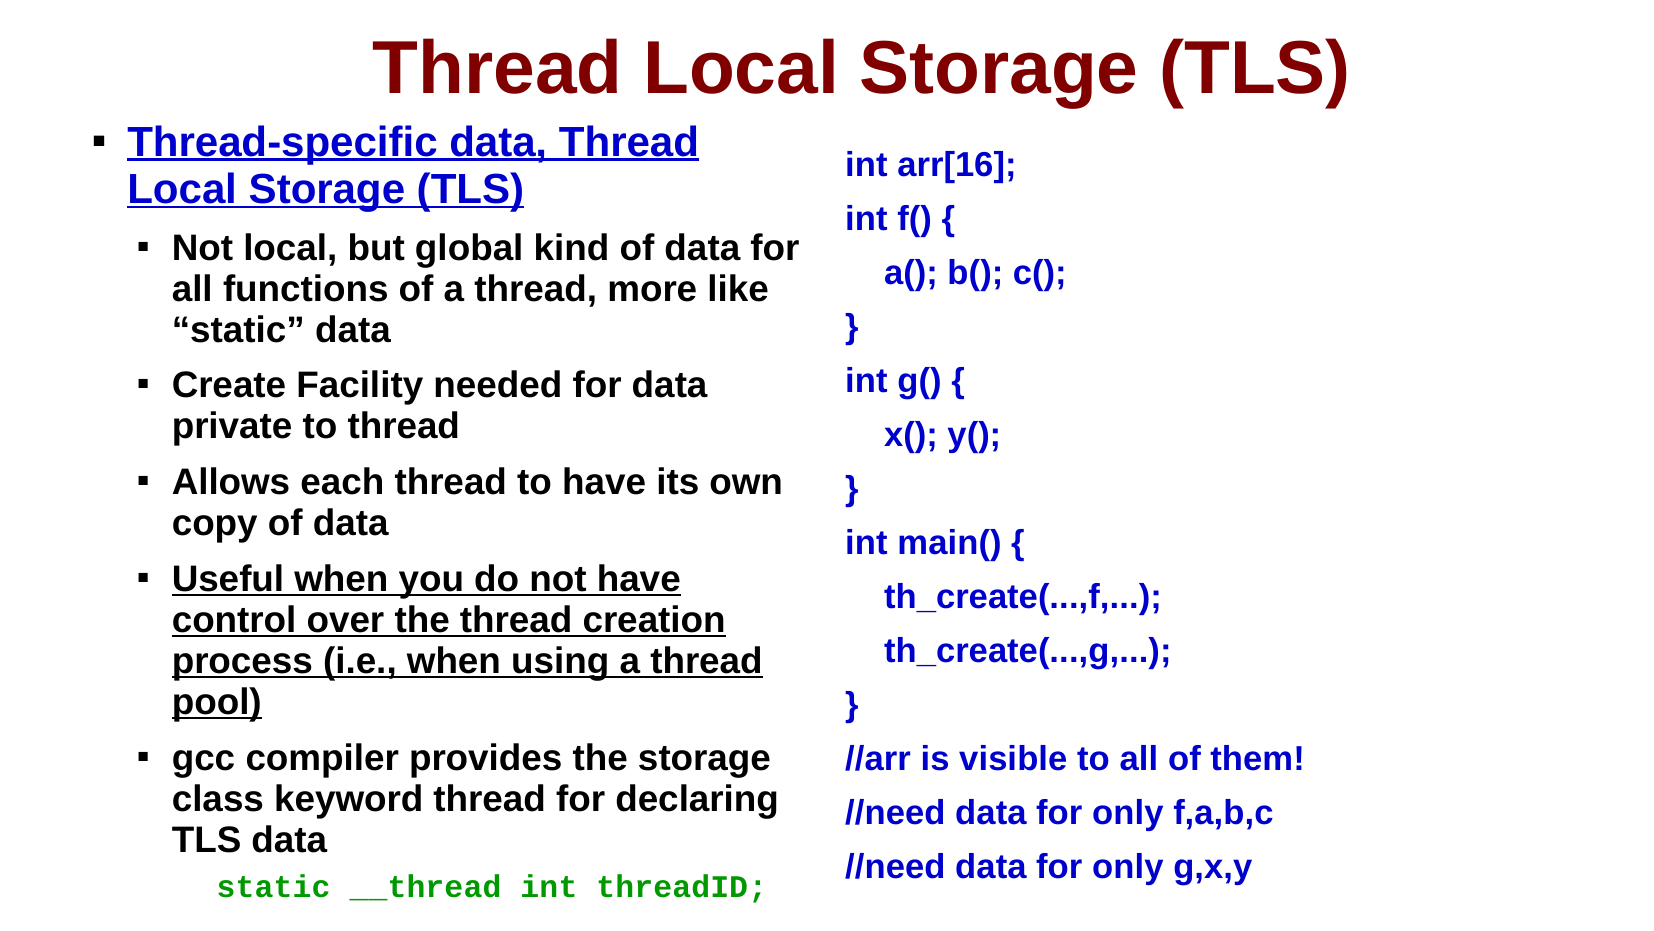

# Thread Local Storage (TLS)
Thread-specific data, Thread Local Storage (TLS)
Not local, but global kind of data for all functions of a thread, more like “static” data
Create Facility needed for data private to thread
Allows each thread to have its own copy of data
Useful when you do not have control over the thread creation process (i.e., when using a thread pool)
gcc compiler provides the storage class keyword thread for declaring TLS data
static __thread int threadID;
int arr[16];
int f() {
 a(); b(); c();
}
int g() {
 x(); y();
}
int main() {
 th_create(...,f,...);
 th_create(...,g,...);
}
//arr is visible to all of them!
//need data for only f,a,b,c
//need data for only g,x,y